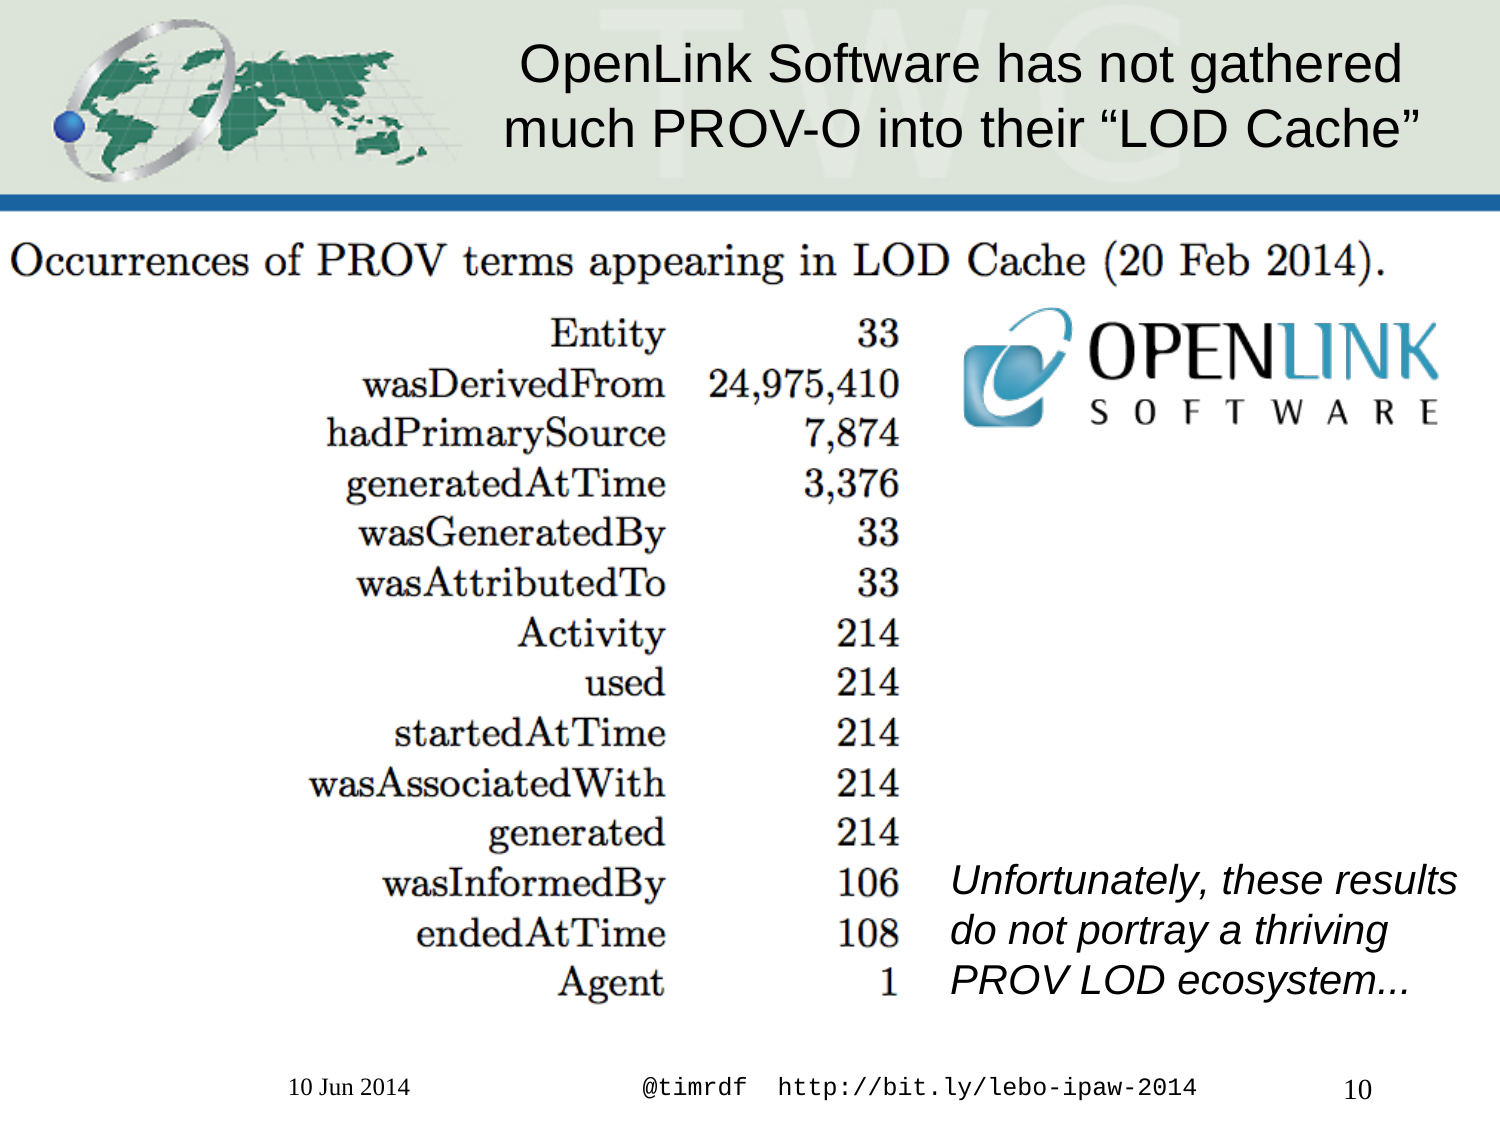

# OpenLink Software has not gathered much PROV-O into their “LOD Cache”
Unfortunately, these results do not portray a thriving PROV LOD ecosystem...
10 Jun 2014
@timrdf http://bit.ly/lebo-ipaw-2014
10